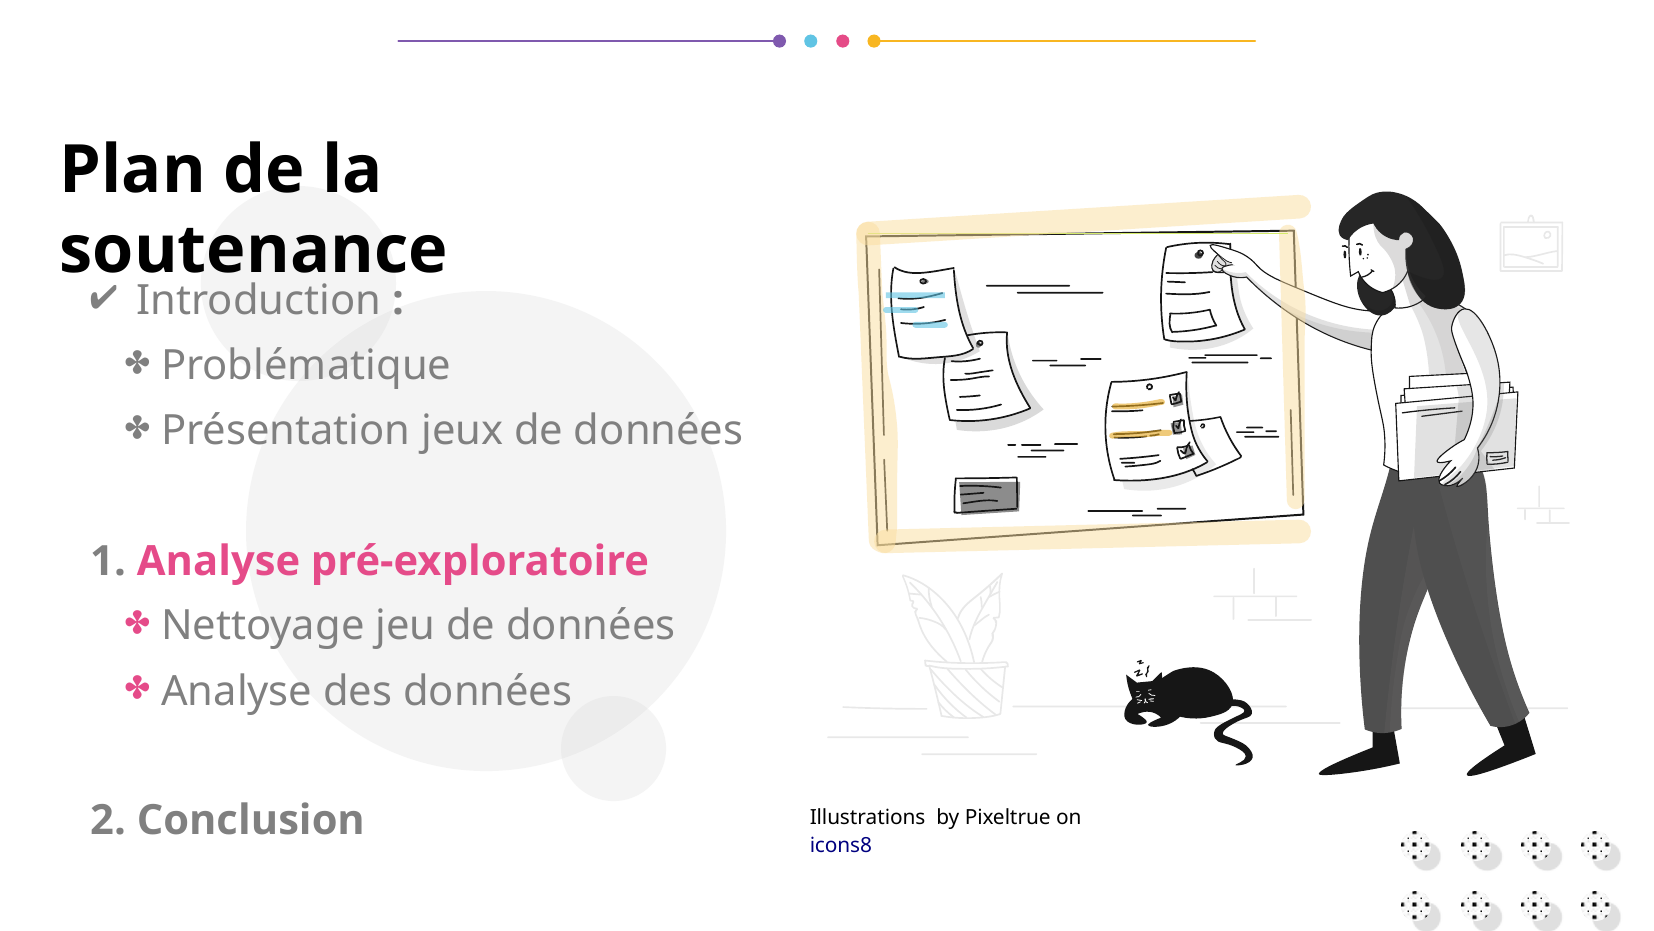

Plan de la soutenance
 Introduction :
Problématique
Présentation jeux de données
 Analyse pré-exploratoire
Nettoyage jeu de données
Analyse des données
 Conclusion